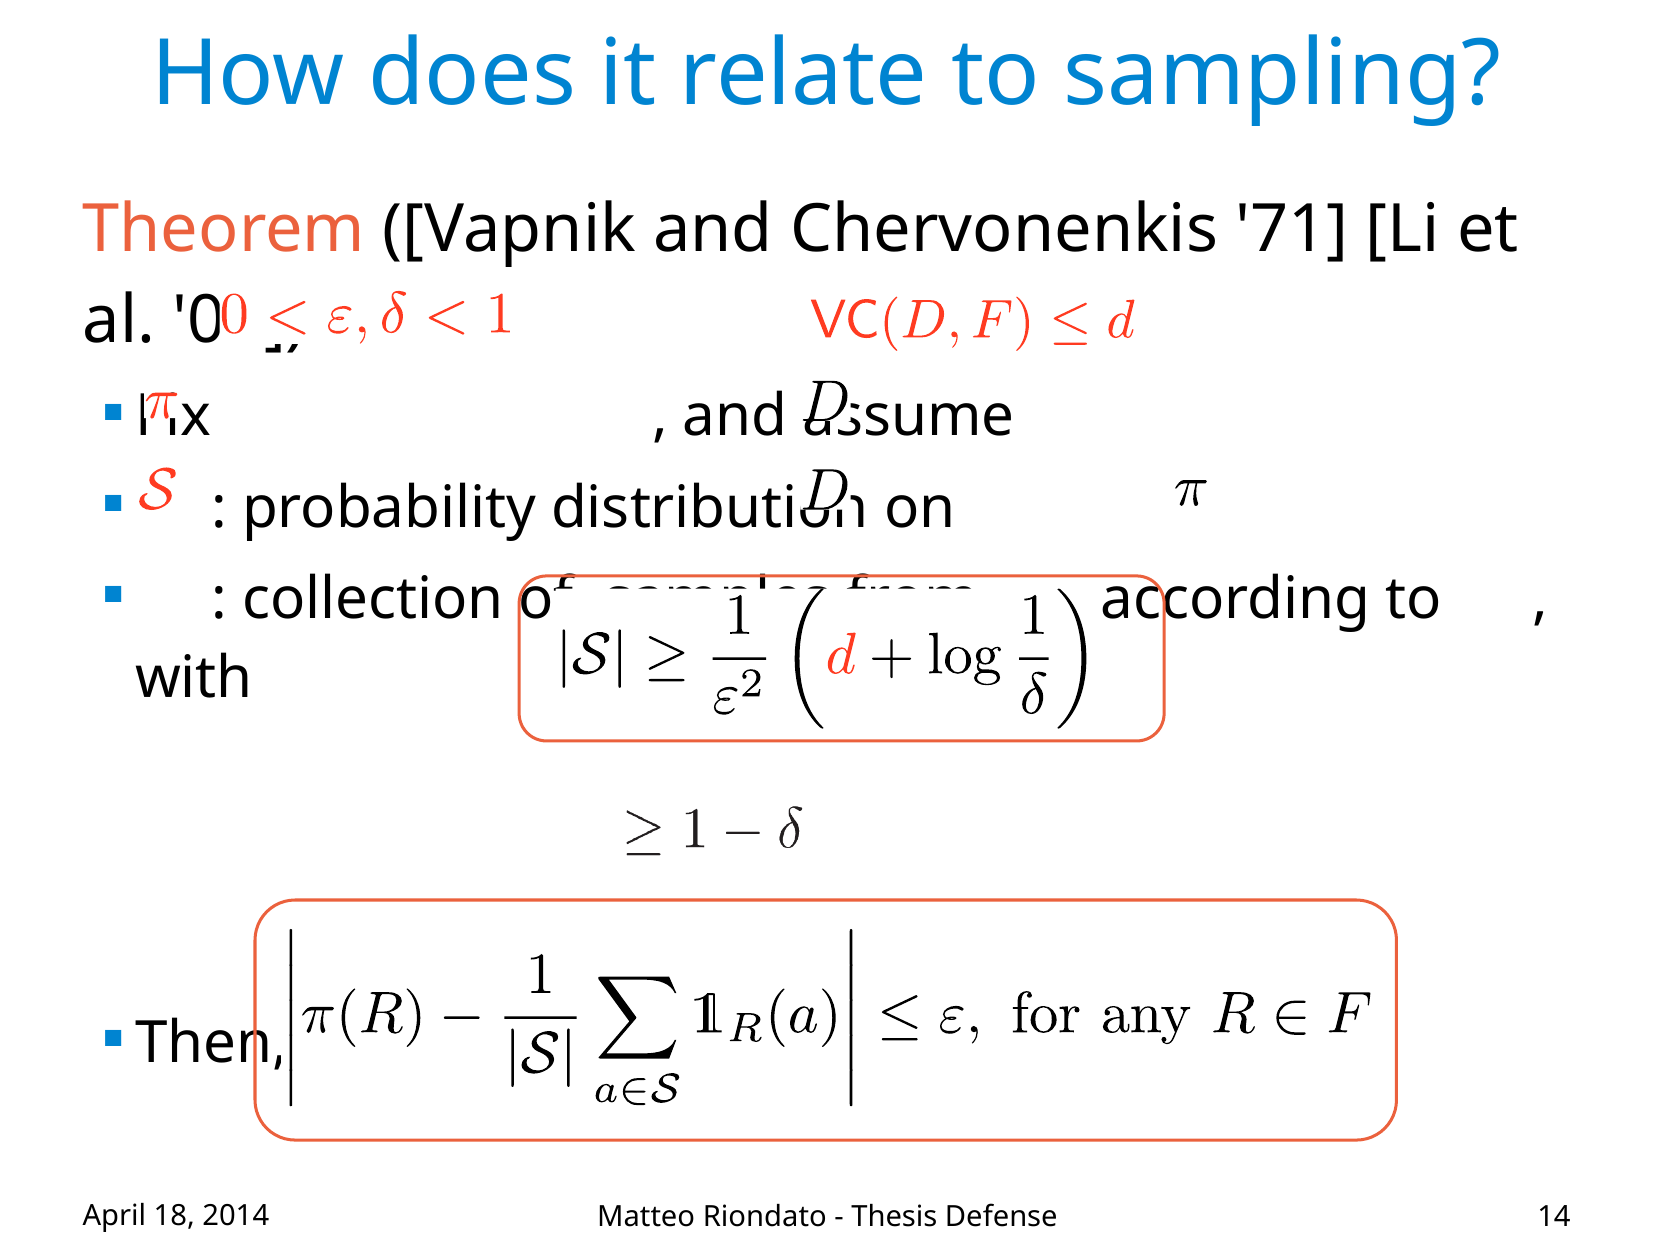

# How does it relate to sampling?
Theorem ([Vapnik and Chervonenkis '71] [Li et al. '08])
Fix , and assume
 : probability distribution on
 : collection of samples from , according to , with
Then, with probability
April 18, 2014
Matteo Riondato - Thesis Defense
14